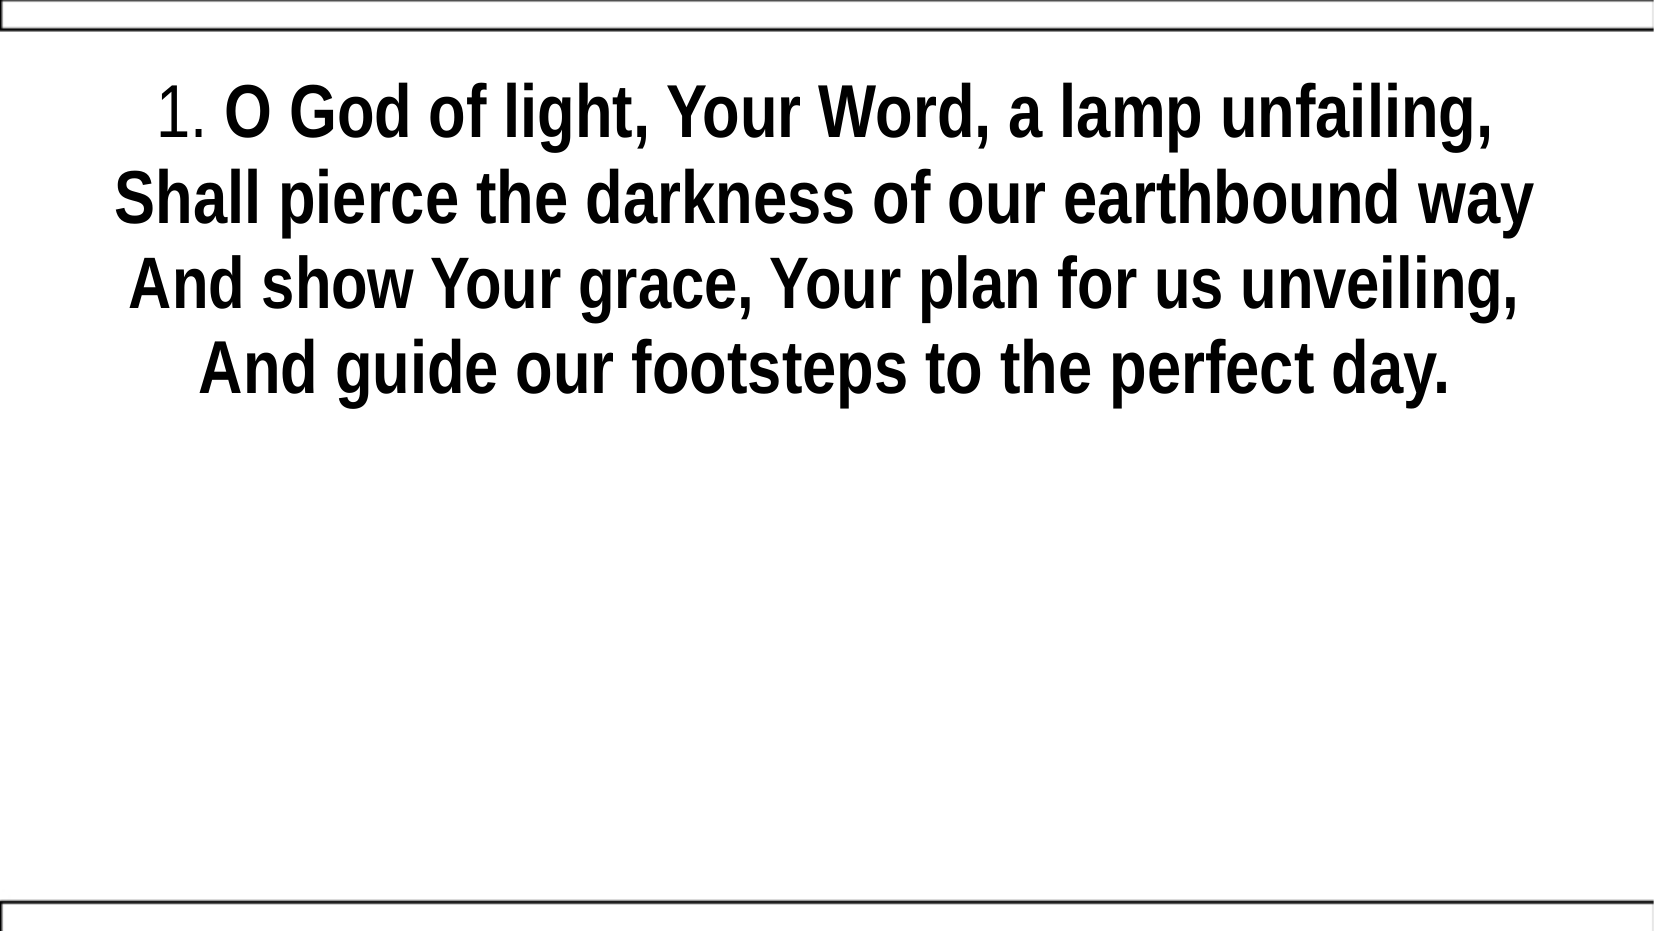

1. O God of light, Your Word, a lamp unfailing,
Shall pierce the darkness of our earthbound way
And show Your grace, Your plan for us unveiling,
And guide our footsteps to the perfect day.